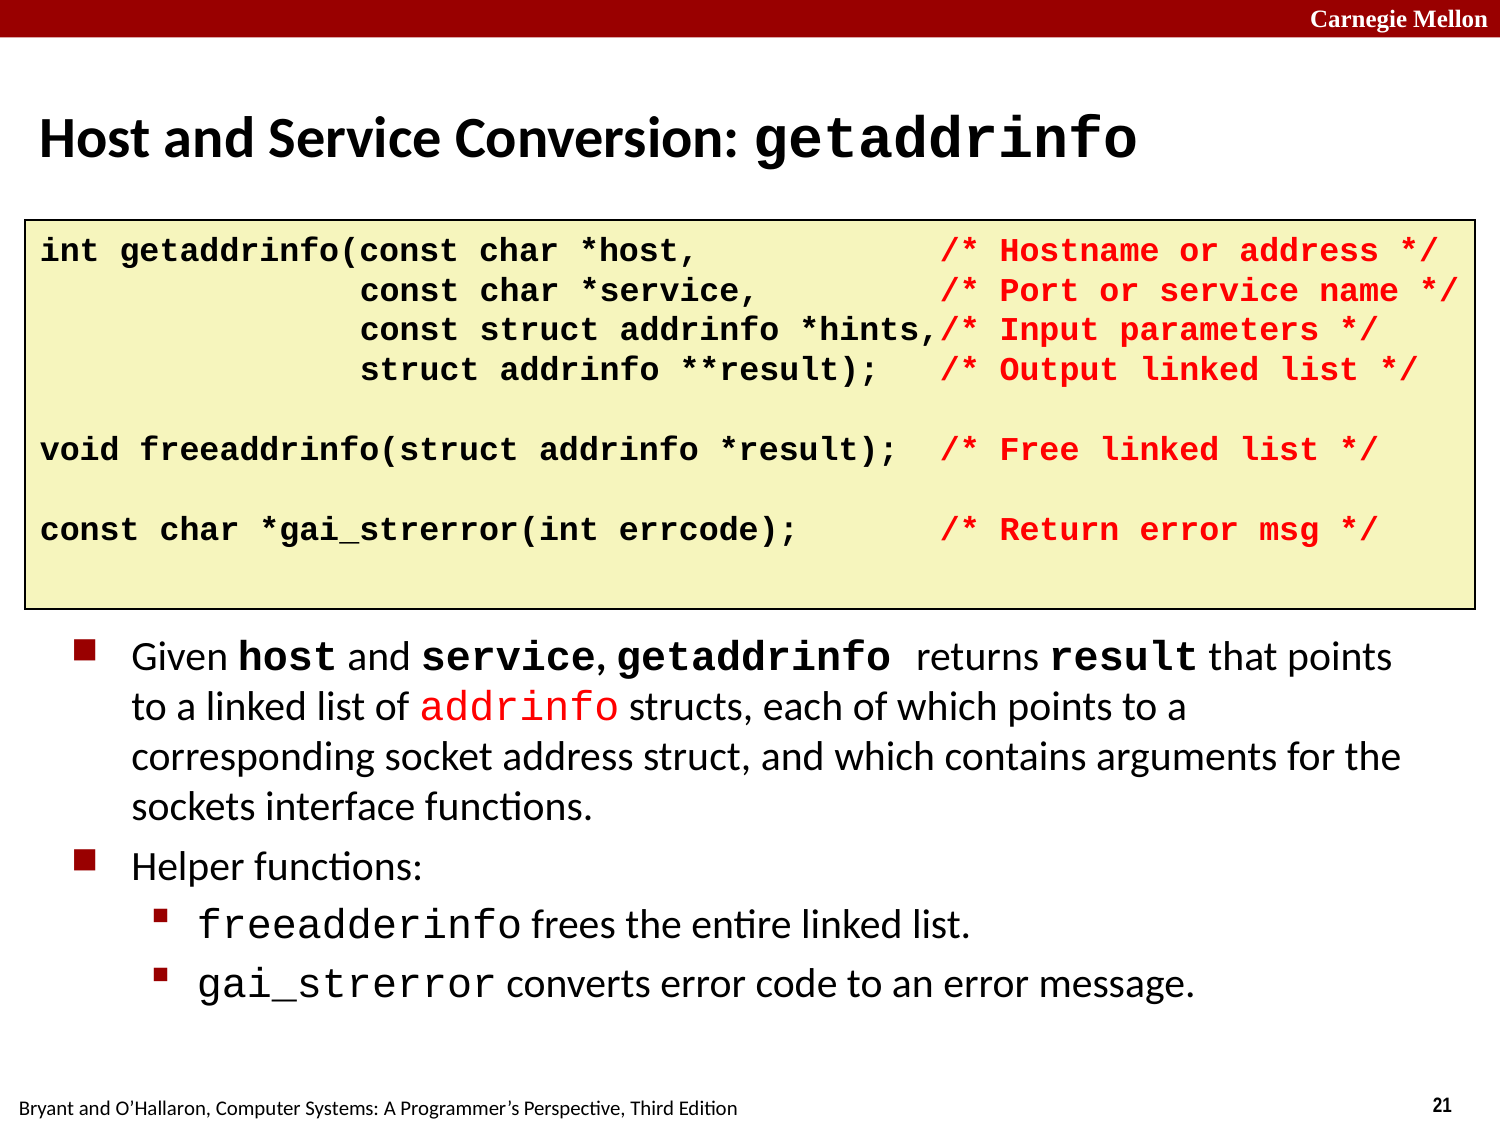

# Host and Service Conversion: getaddrinfo
int getaddrinfo(const char *host, /* Hostname or address */
 const char *service, /* Port or service name */
 const struct addrinfo *hints,/* Input parameters */
 struct addrinfo **result); /* Output linked list */
void freeaddrinfo(struct addrinfo *result); /* Free linked list */
const char *gai_strerror(int errcode); /* Return error msg */
Given host and service, getaddrinfo returns result that points to a linked list of addrinfo structs, each of which points to a corresponding socket address struct, and which contains arguments for the sockets interface functions.
Helper functions:
freeadderinfo frees the entire linked list.
gai_strerror converts error code to an error message.